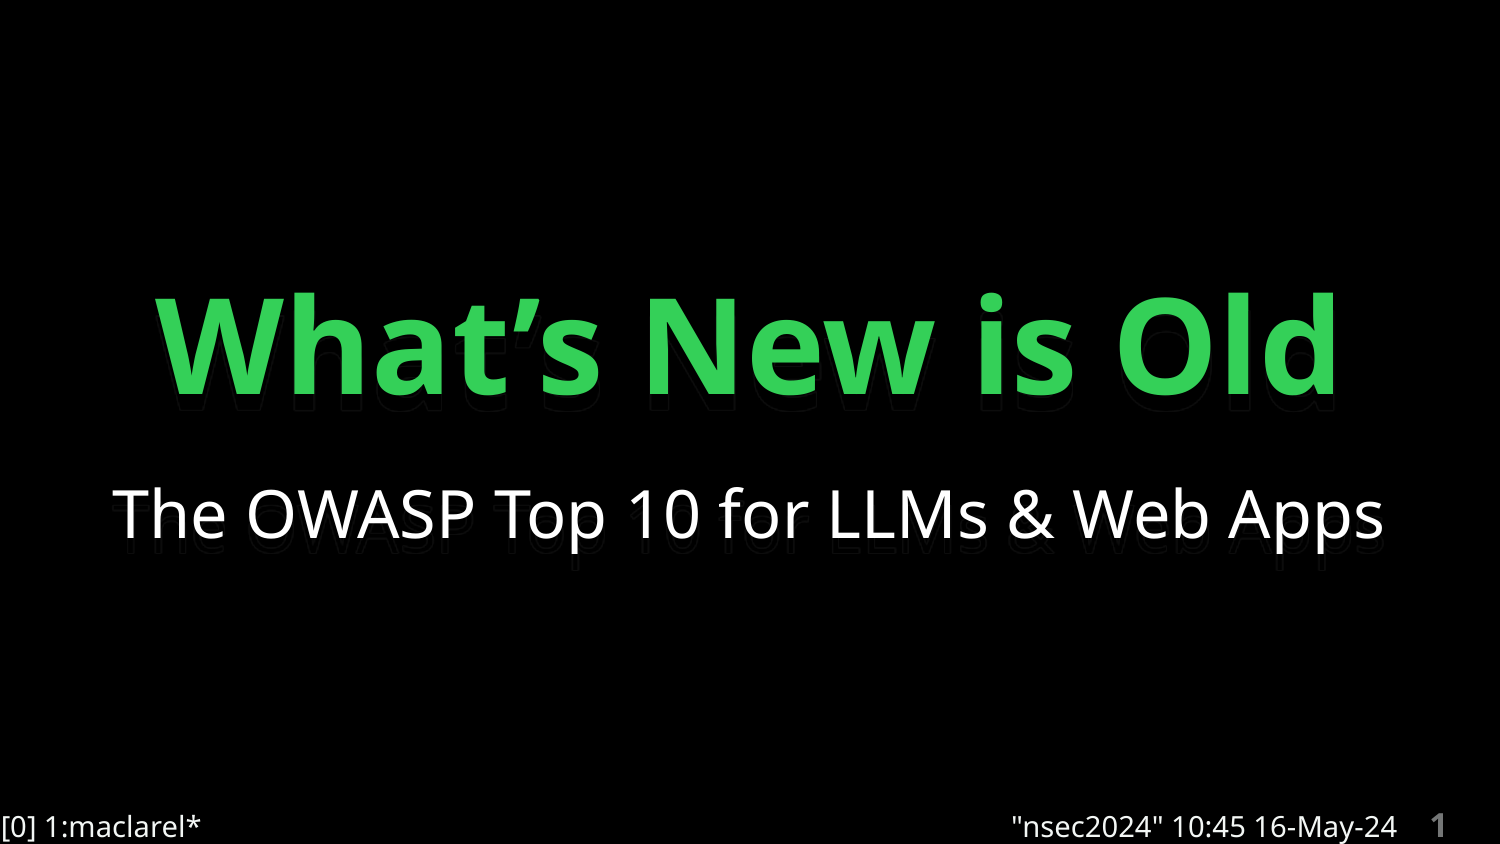

# What’s New is Old
The OWASP Top 10 for LLMs & Web Apps
[0] 1:maclarel* "nsec2024" 10:45 16-May-24 1